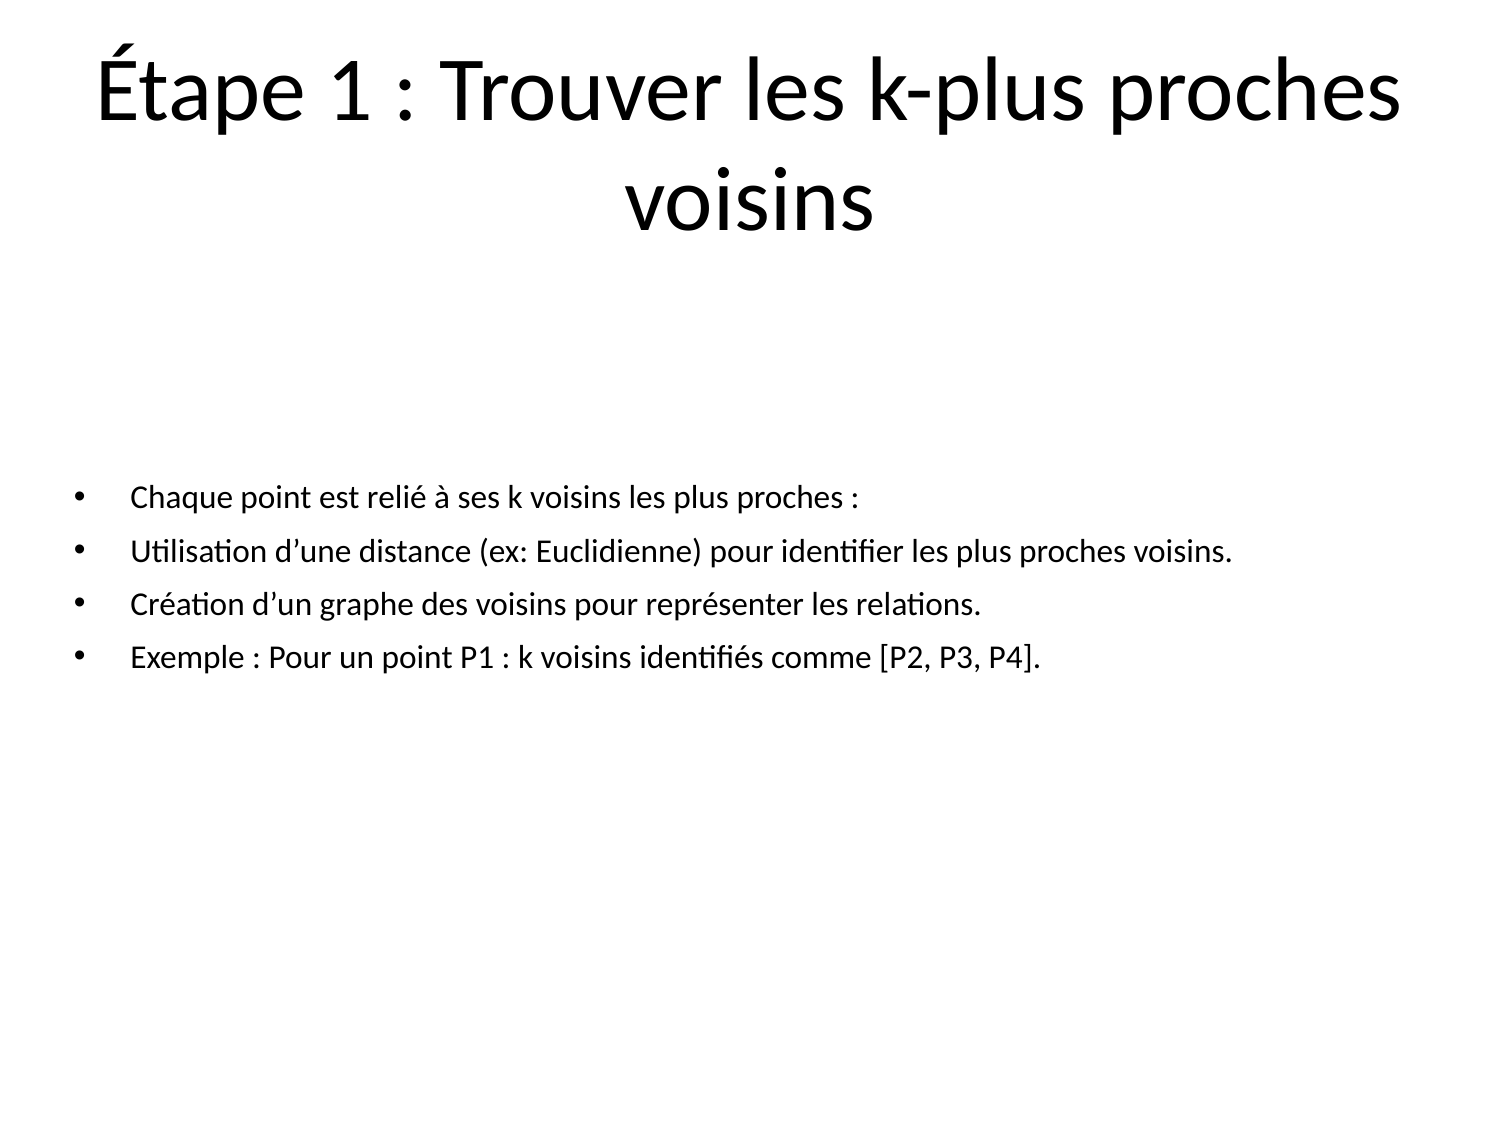

# Étape 1 : Trouver les k-plus proches voisins
Chaque point est relié à ses k voisins les plus proches :
Utilisation d’une distance (ex: Euclidienne) pour identifier les plus proches voisins.
Création d’un graphe des voisins pour représenter les relations.
Exemple : Pour un point P1 : k voisins identifiés comme [P2, P3, P4].